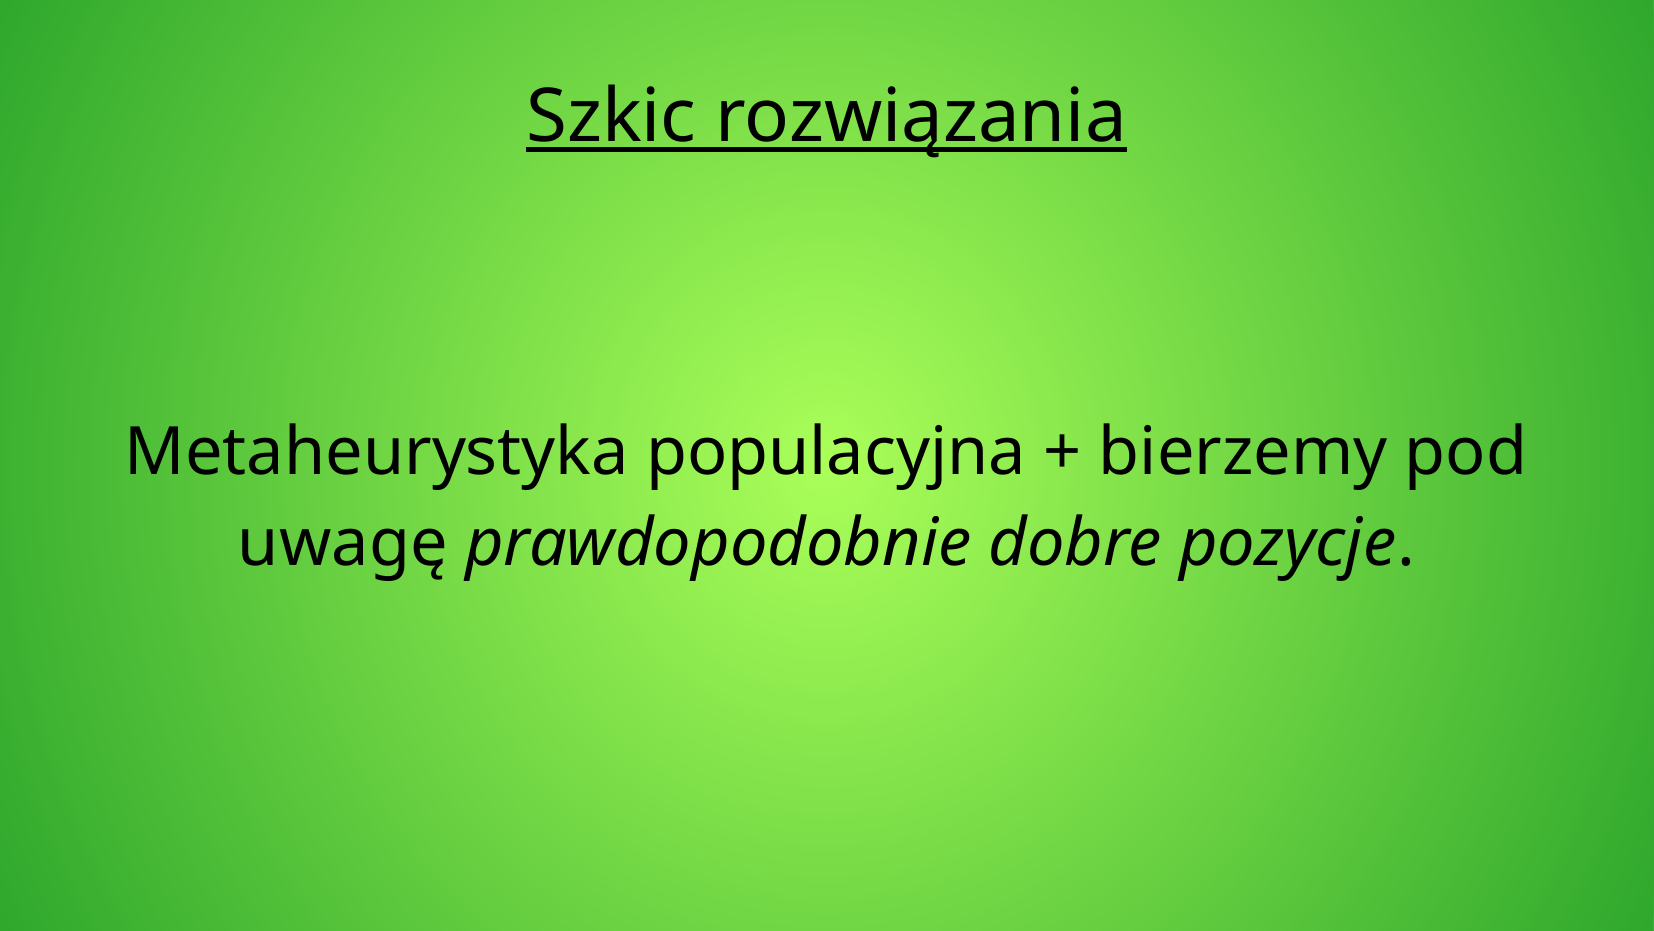

# Szkic rozwiązania
Metaheurystyka populacyjna + bierzemy pod uwagę prawdopodobnie dobre pozycje.